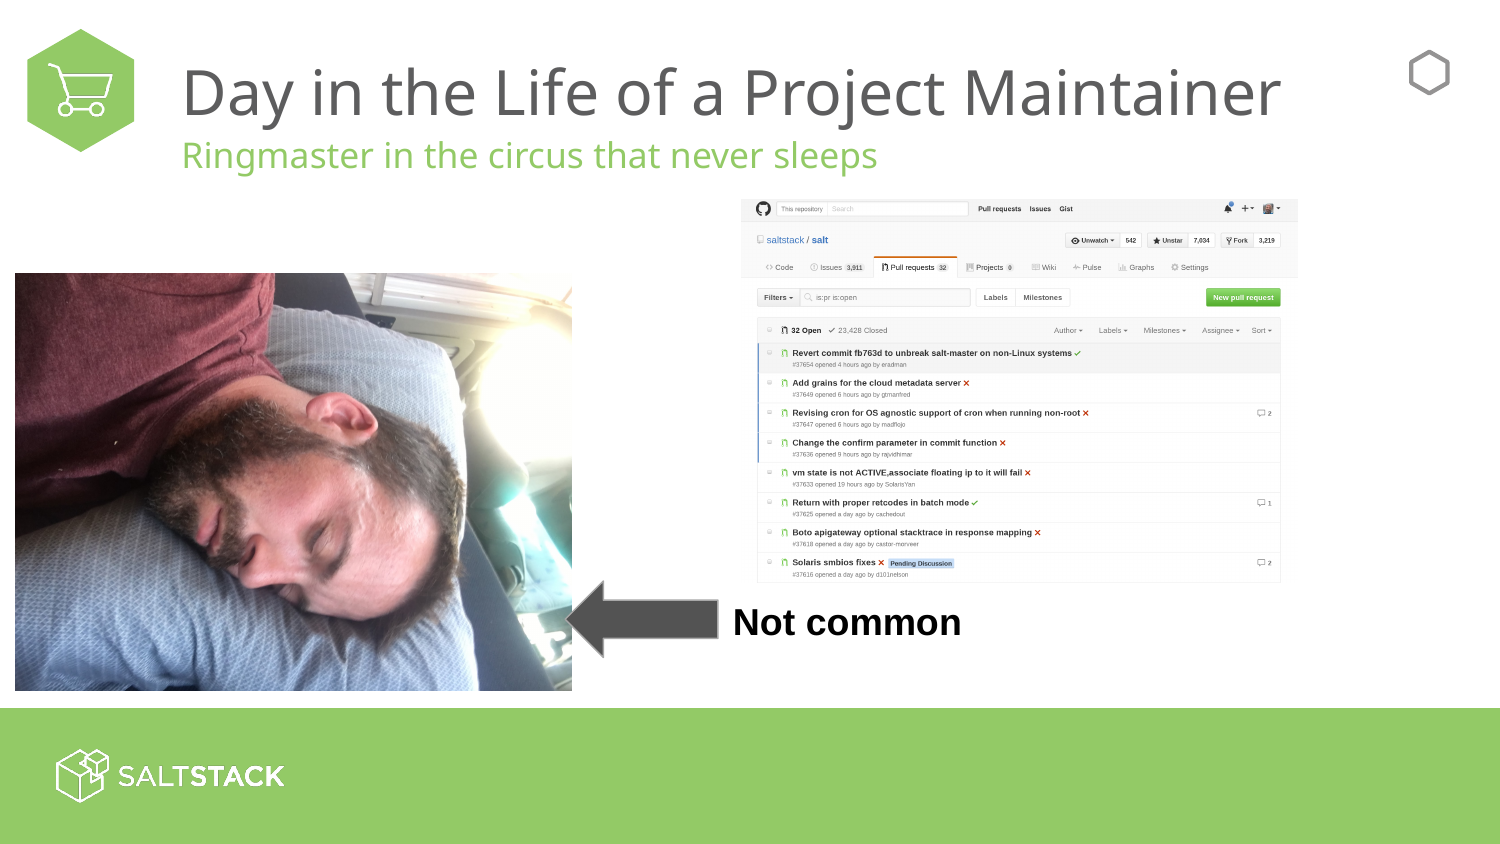

Day in the Life of a Project Maintainer
Ringmaster in the circus that never sleeps
Not common